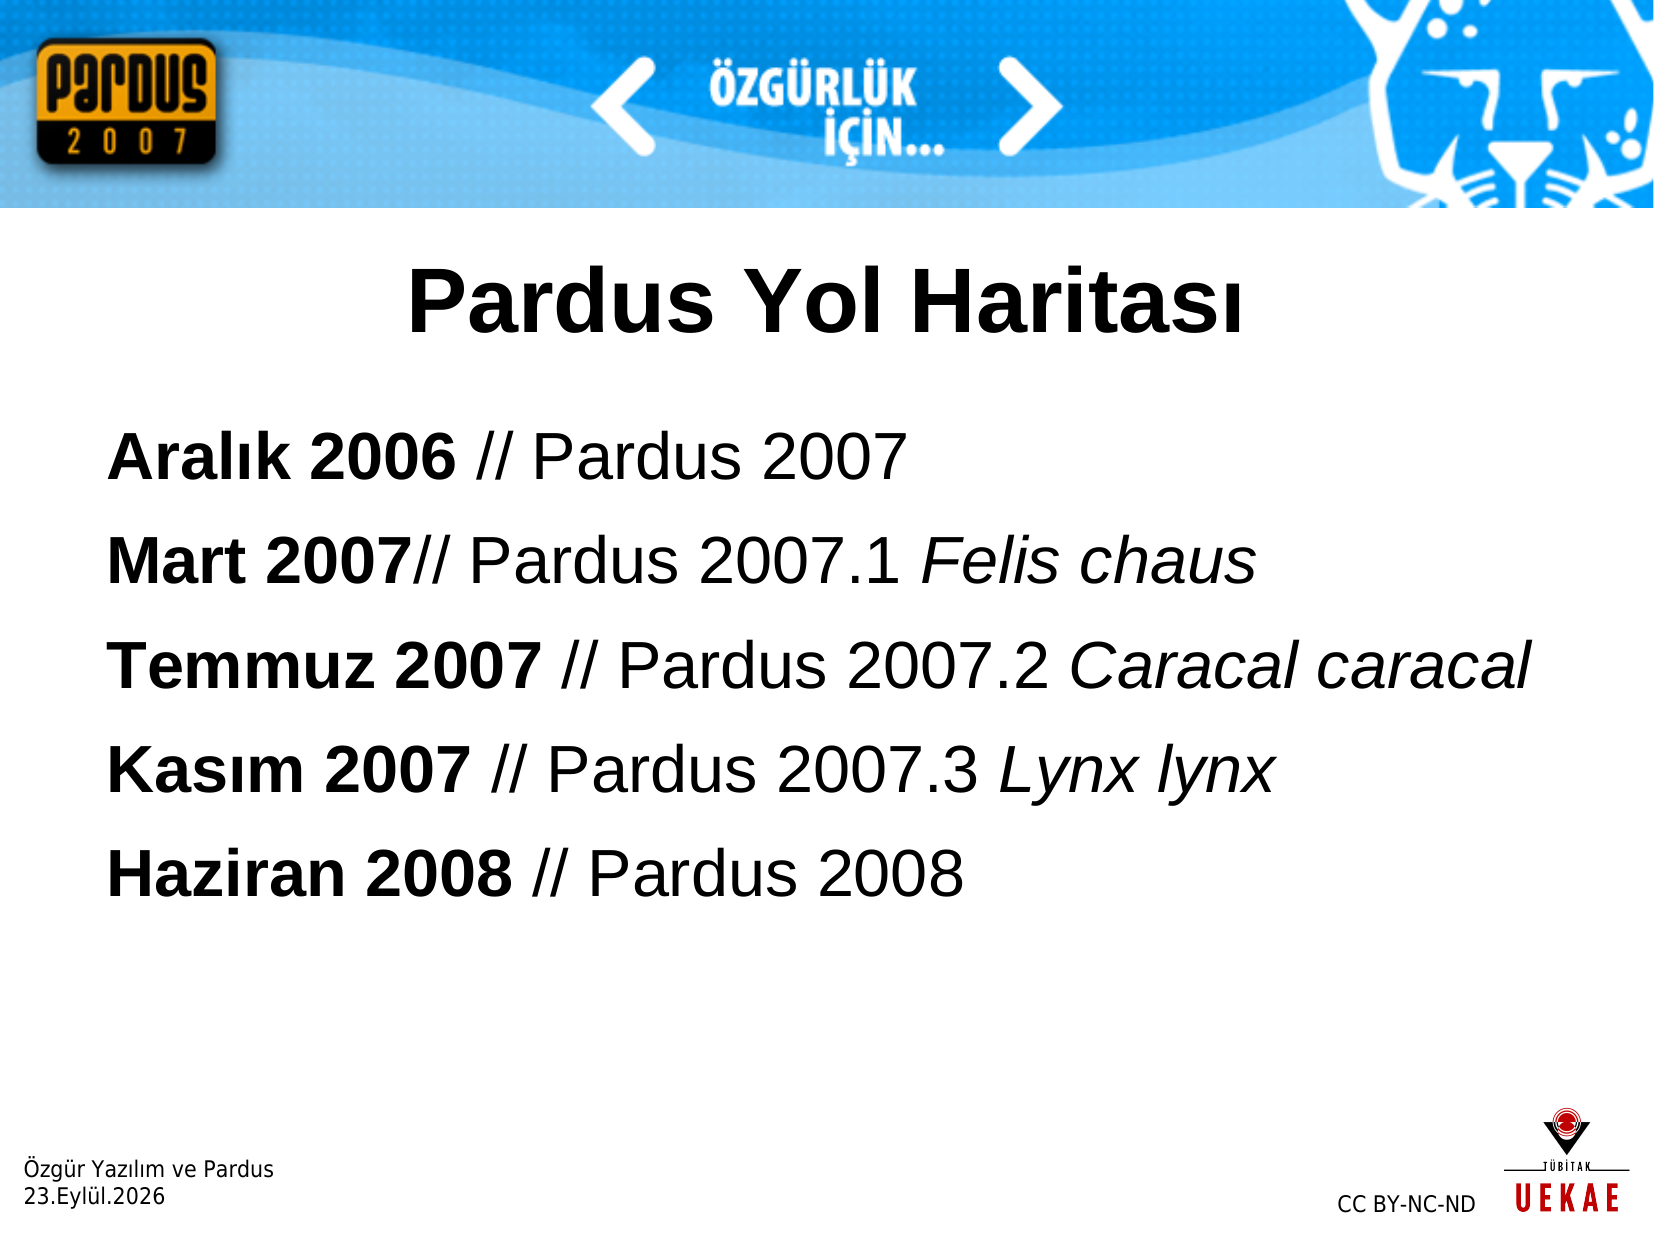

# Pardus Yol Haritası
Aralık 2006 // Pardus 2007
Mart 2007// Pardus 2007.1 Felis chaus
Temmuz 2007 // Pardus 2007.2 Caracal caracal
Kasım 2007 // Pardus 2007.3 Lynx lynx
Haziran 2008 // Pardus 2008